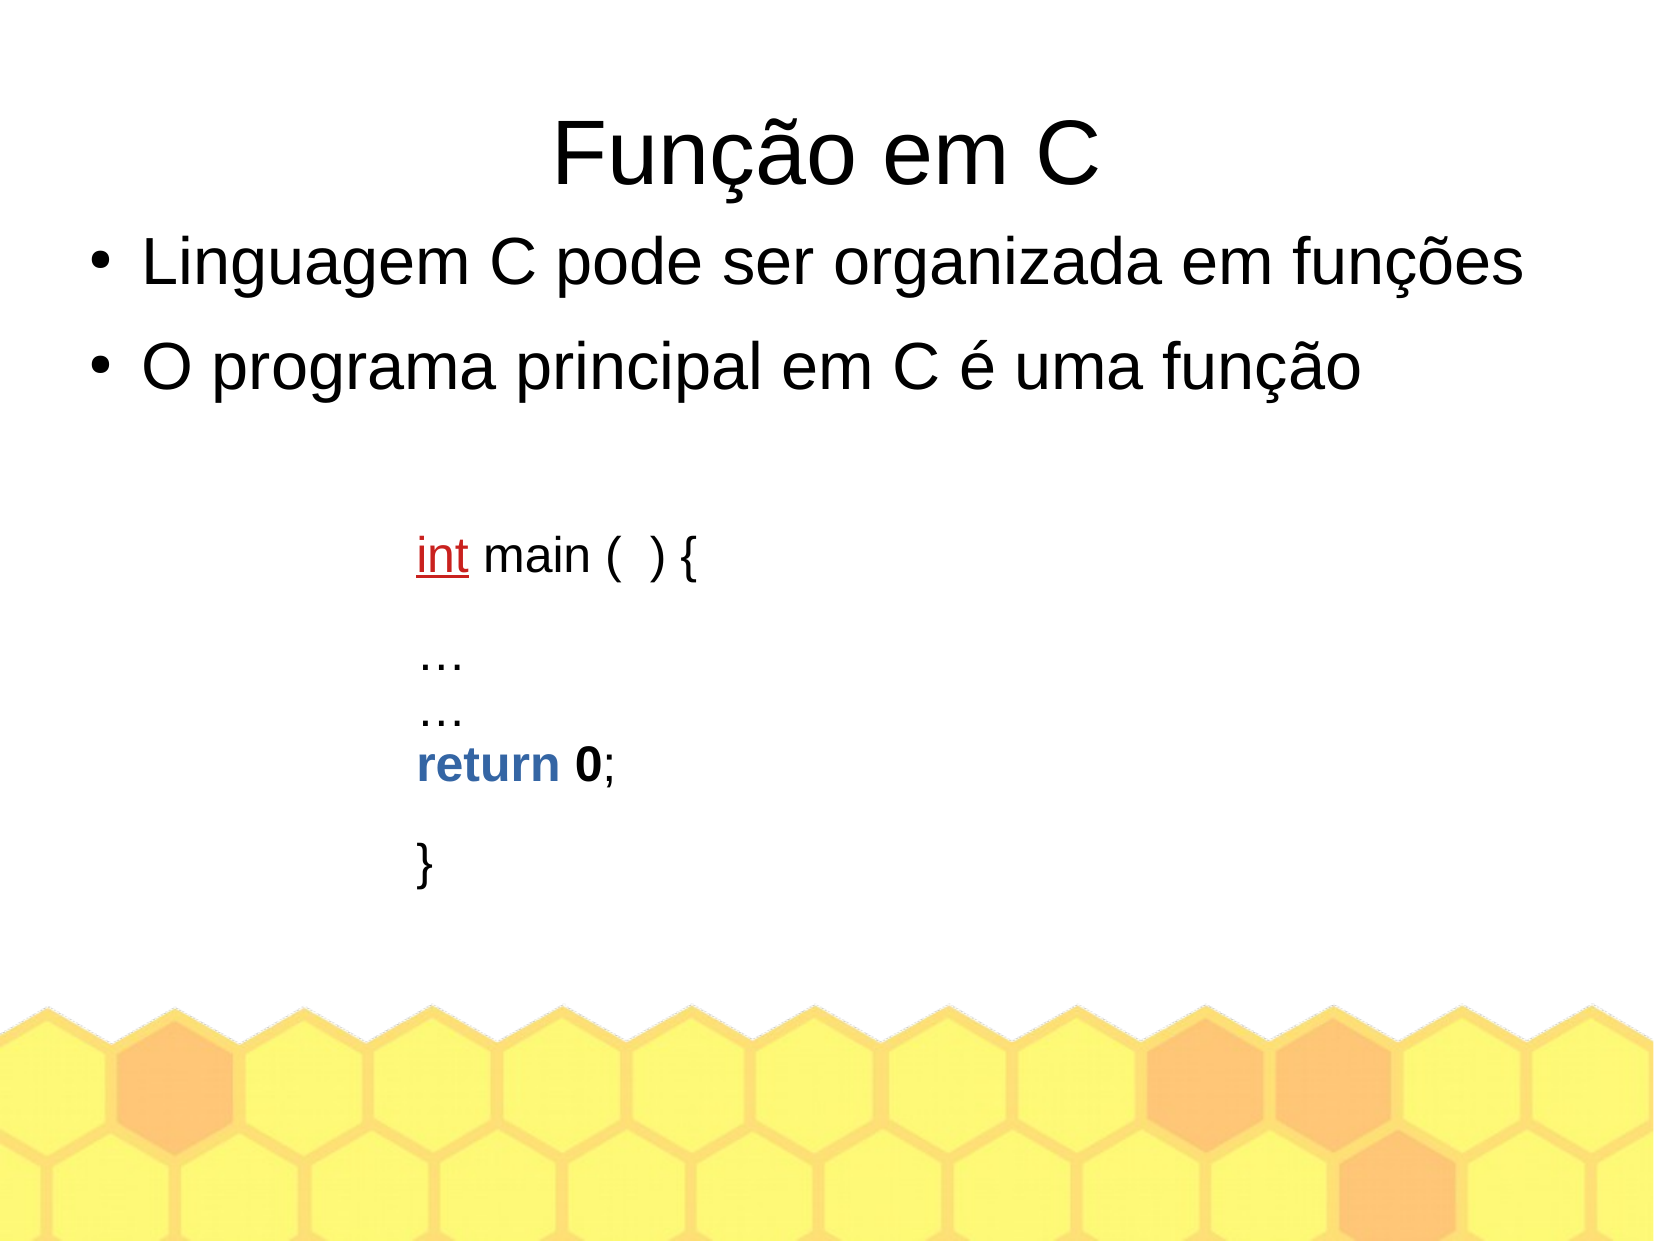

# Função em C
Linguagem C pode ser organizada em funções
O programa principal em C é uma função
| int main ( ) { … … return 0; } |
| --- |